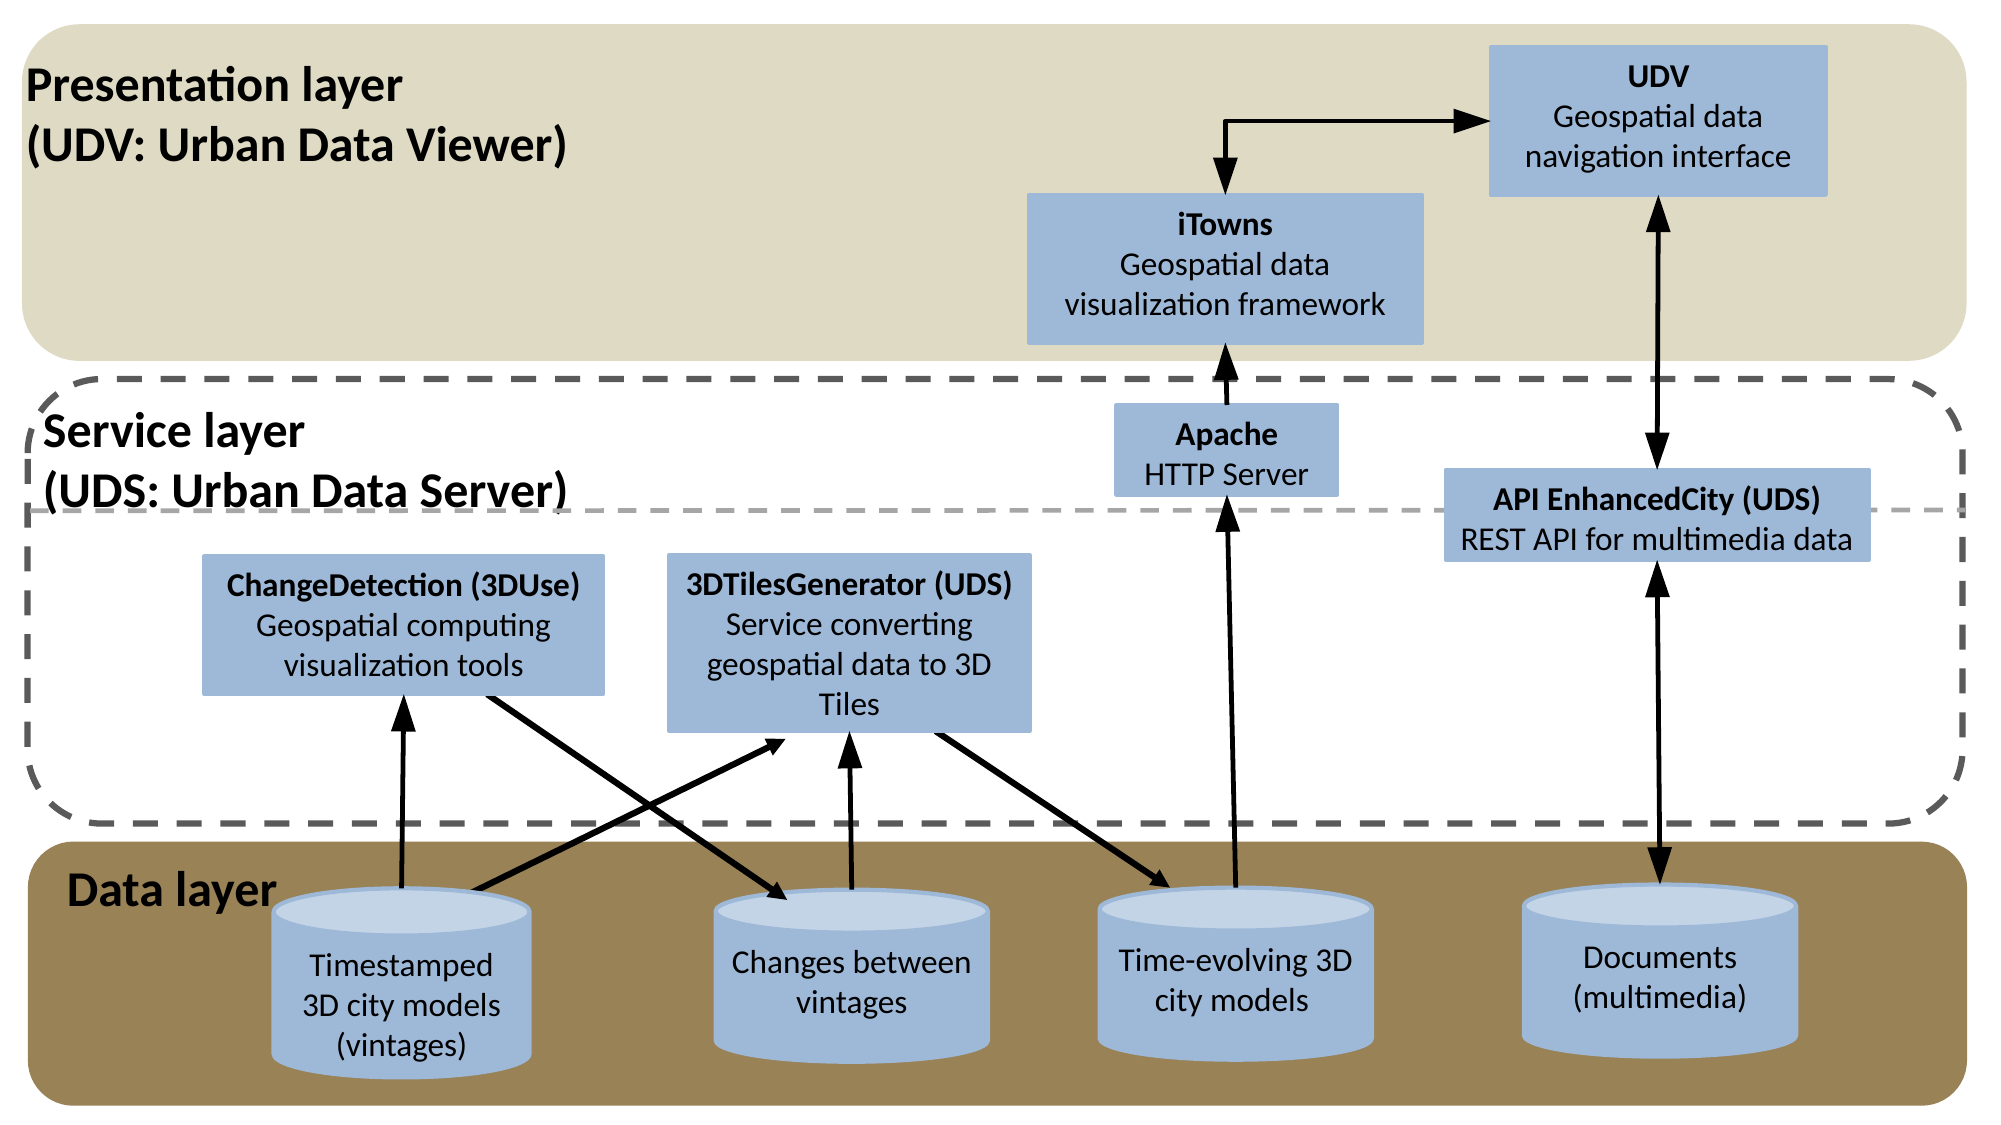

Presentation layer
(UDV: Urban Data Viewer)
UDV
Geospatial data navigation interface
iTowns
Geospatial data visualization framework
Service layer
(UDS: Urban Data Server)
Apache
HTTP Server
API EnhancedCity (UDS)
REST API for multimedia data
3DTilesGenerator (UDS)
Service converting geospatial data to 3D Tiles
ChangeDetection (3DUse)
Geospatial computing visualization tools
Data layer
Documents (multimedia)
Time-evolving 3D city models
Timestamped 3D city models (vintages)
Changes between vintages